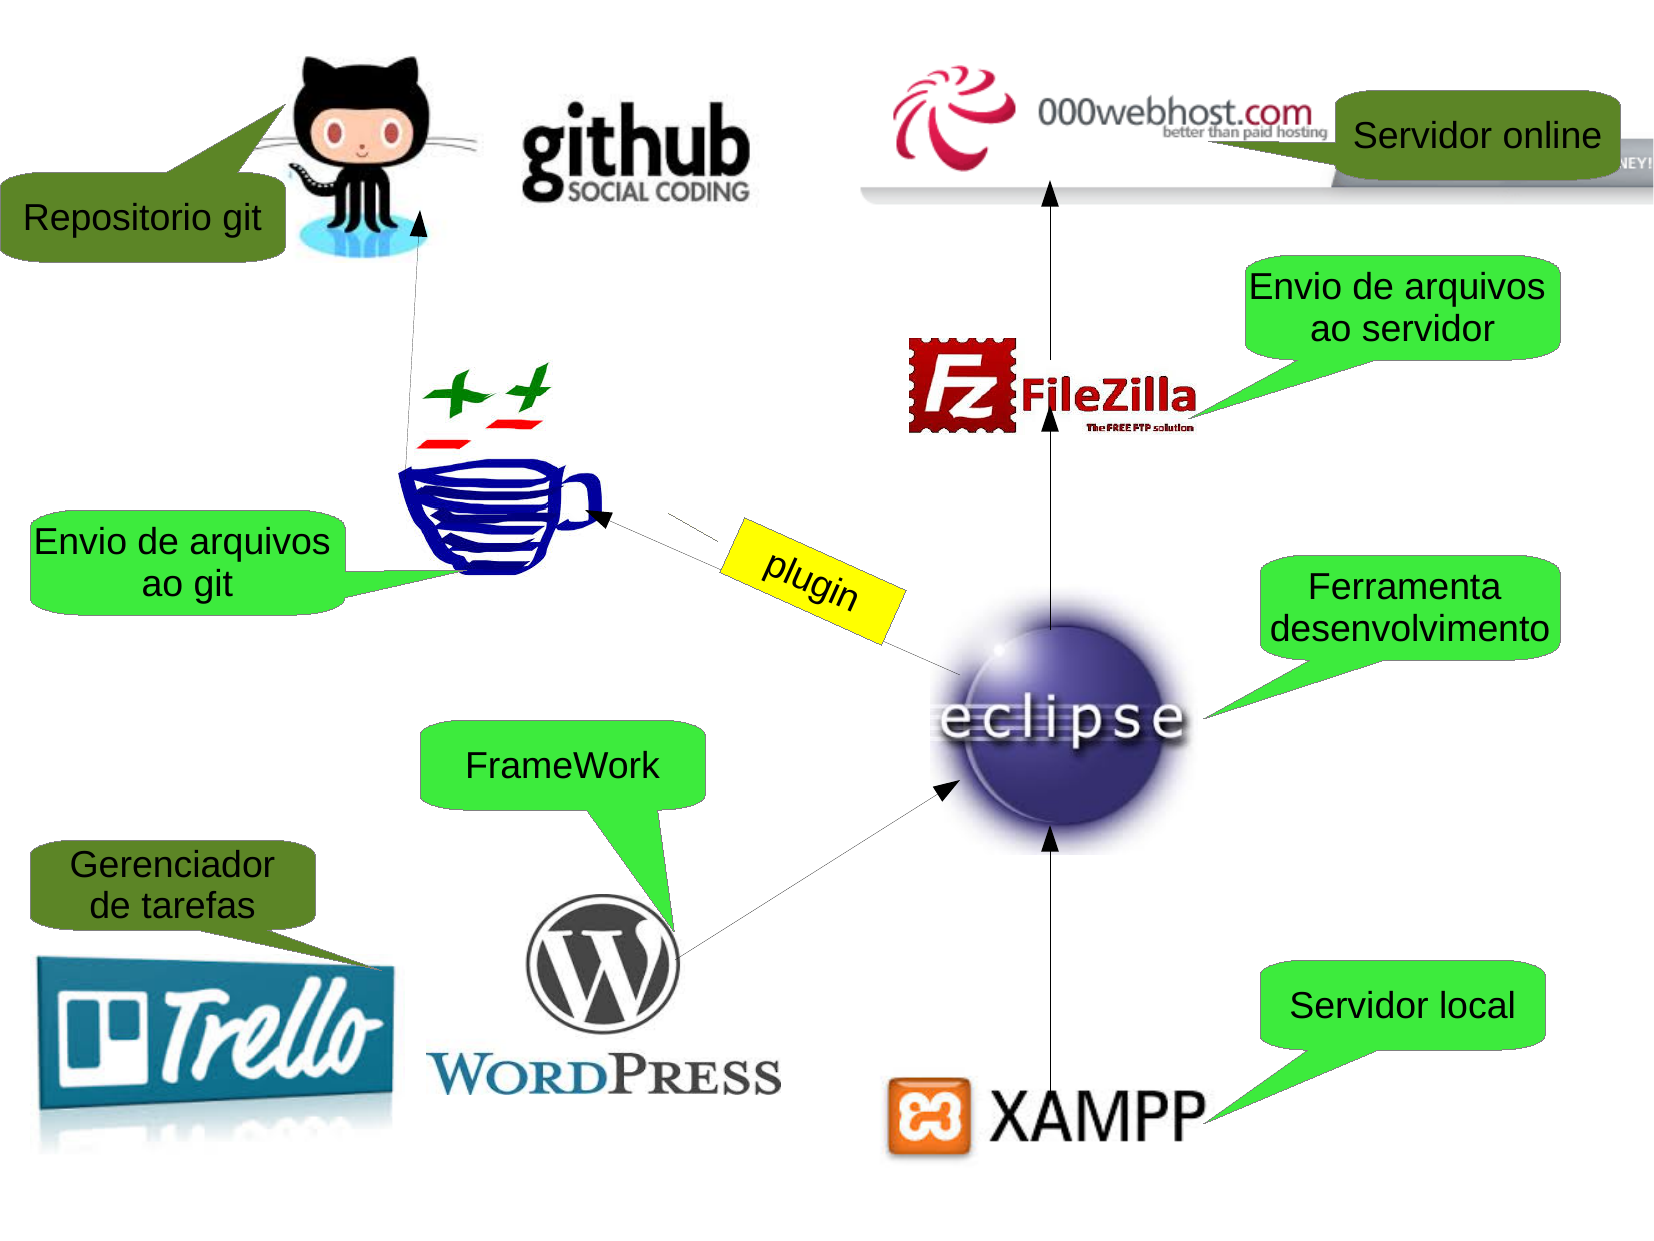

Servidor online
Repositorio git
Envio de arquivos
ao servidor
Envio de arquivos
ao git
plugin
Ferramenta
desenvolvimento
FrameWork
Gerenciador
de tarefas
Servidor local